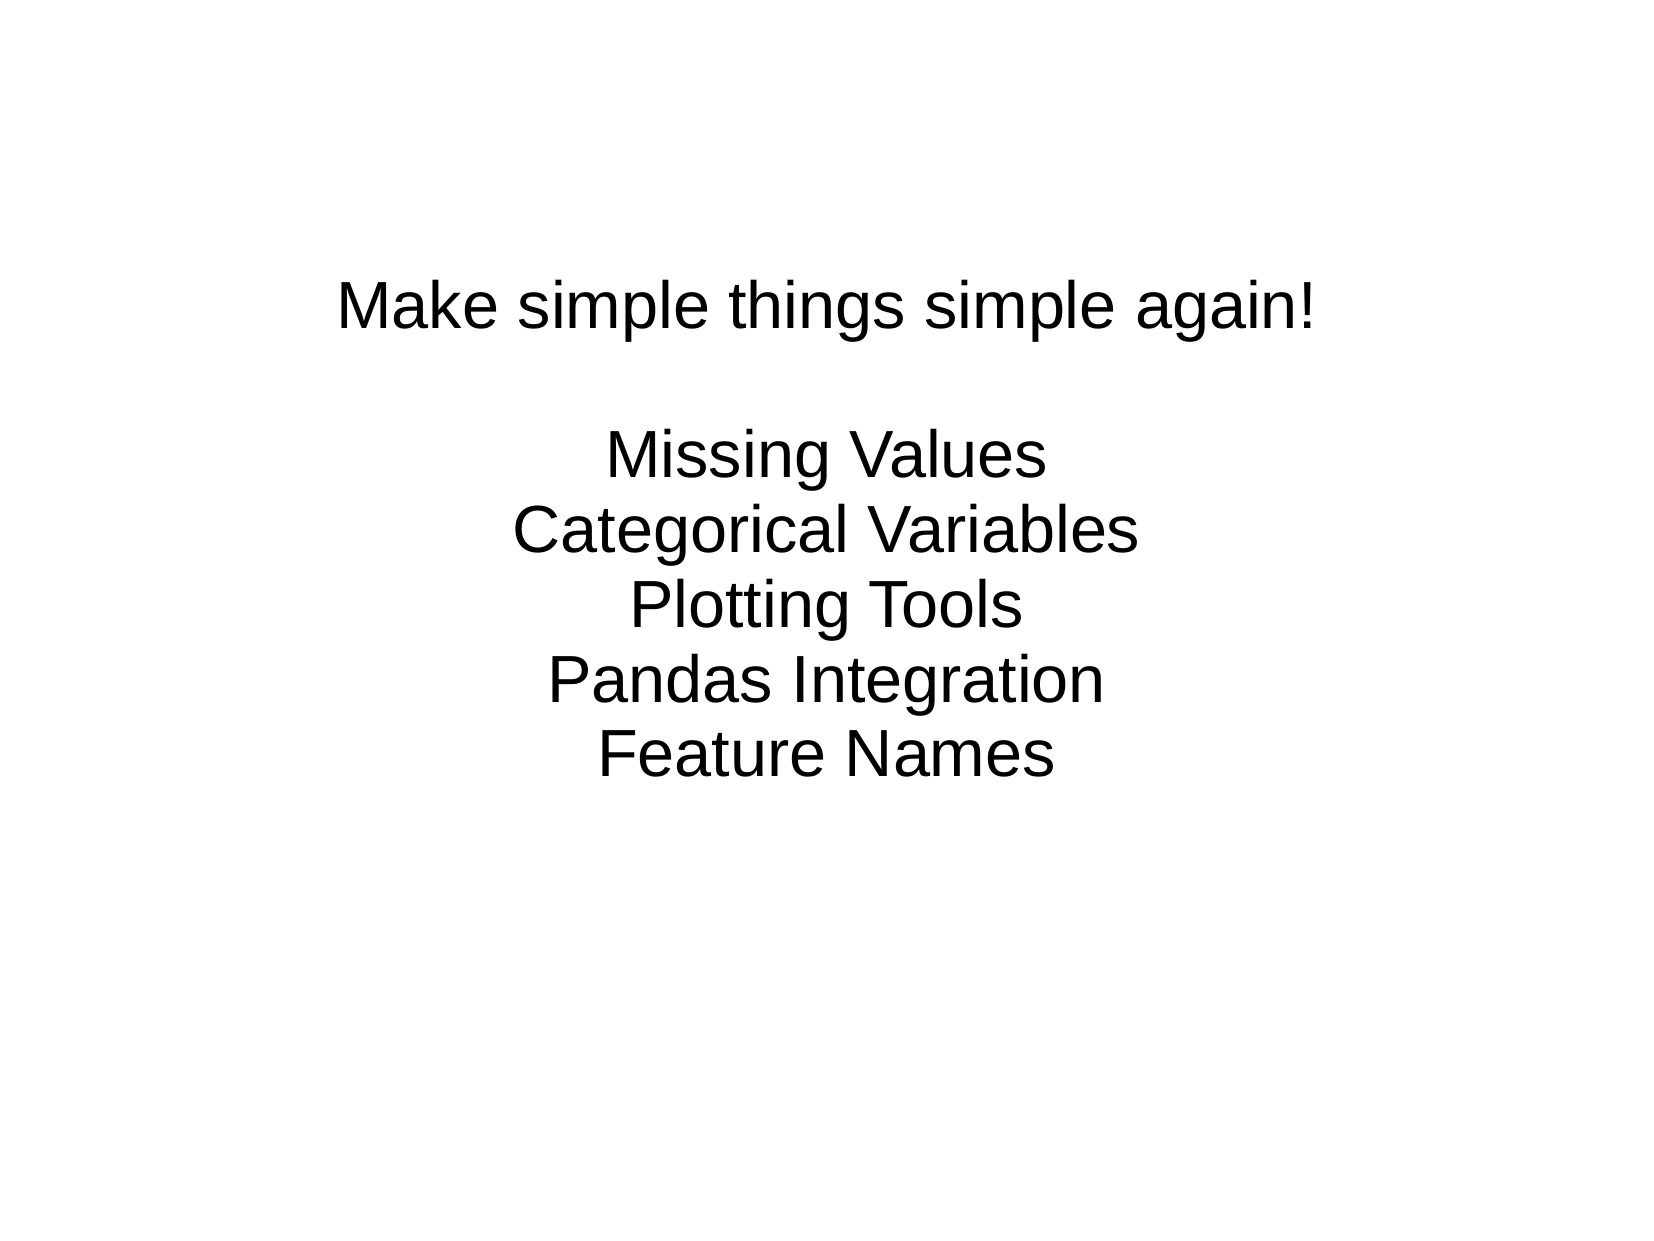

# Make simple things simple again! Missing Values Categorical Variables
Plotting Tools
Pandas Integration
Feature Names